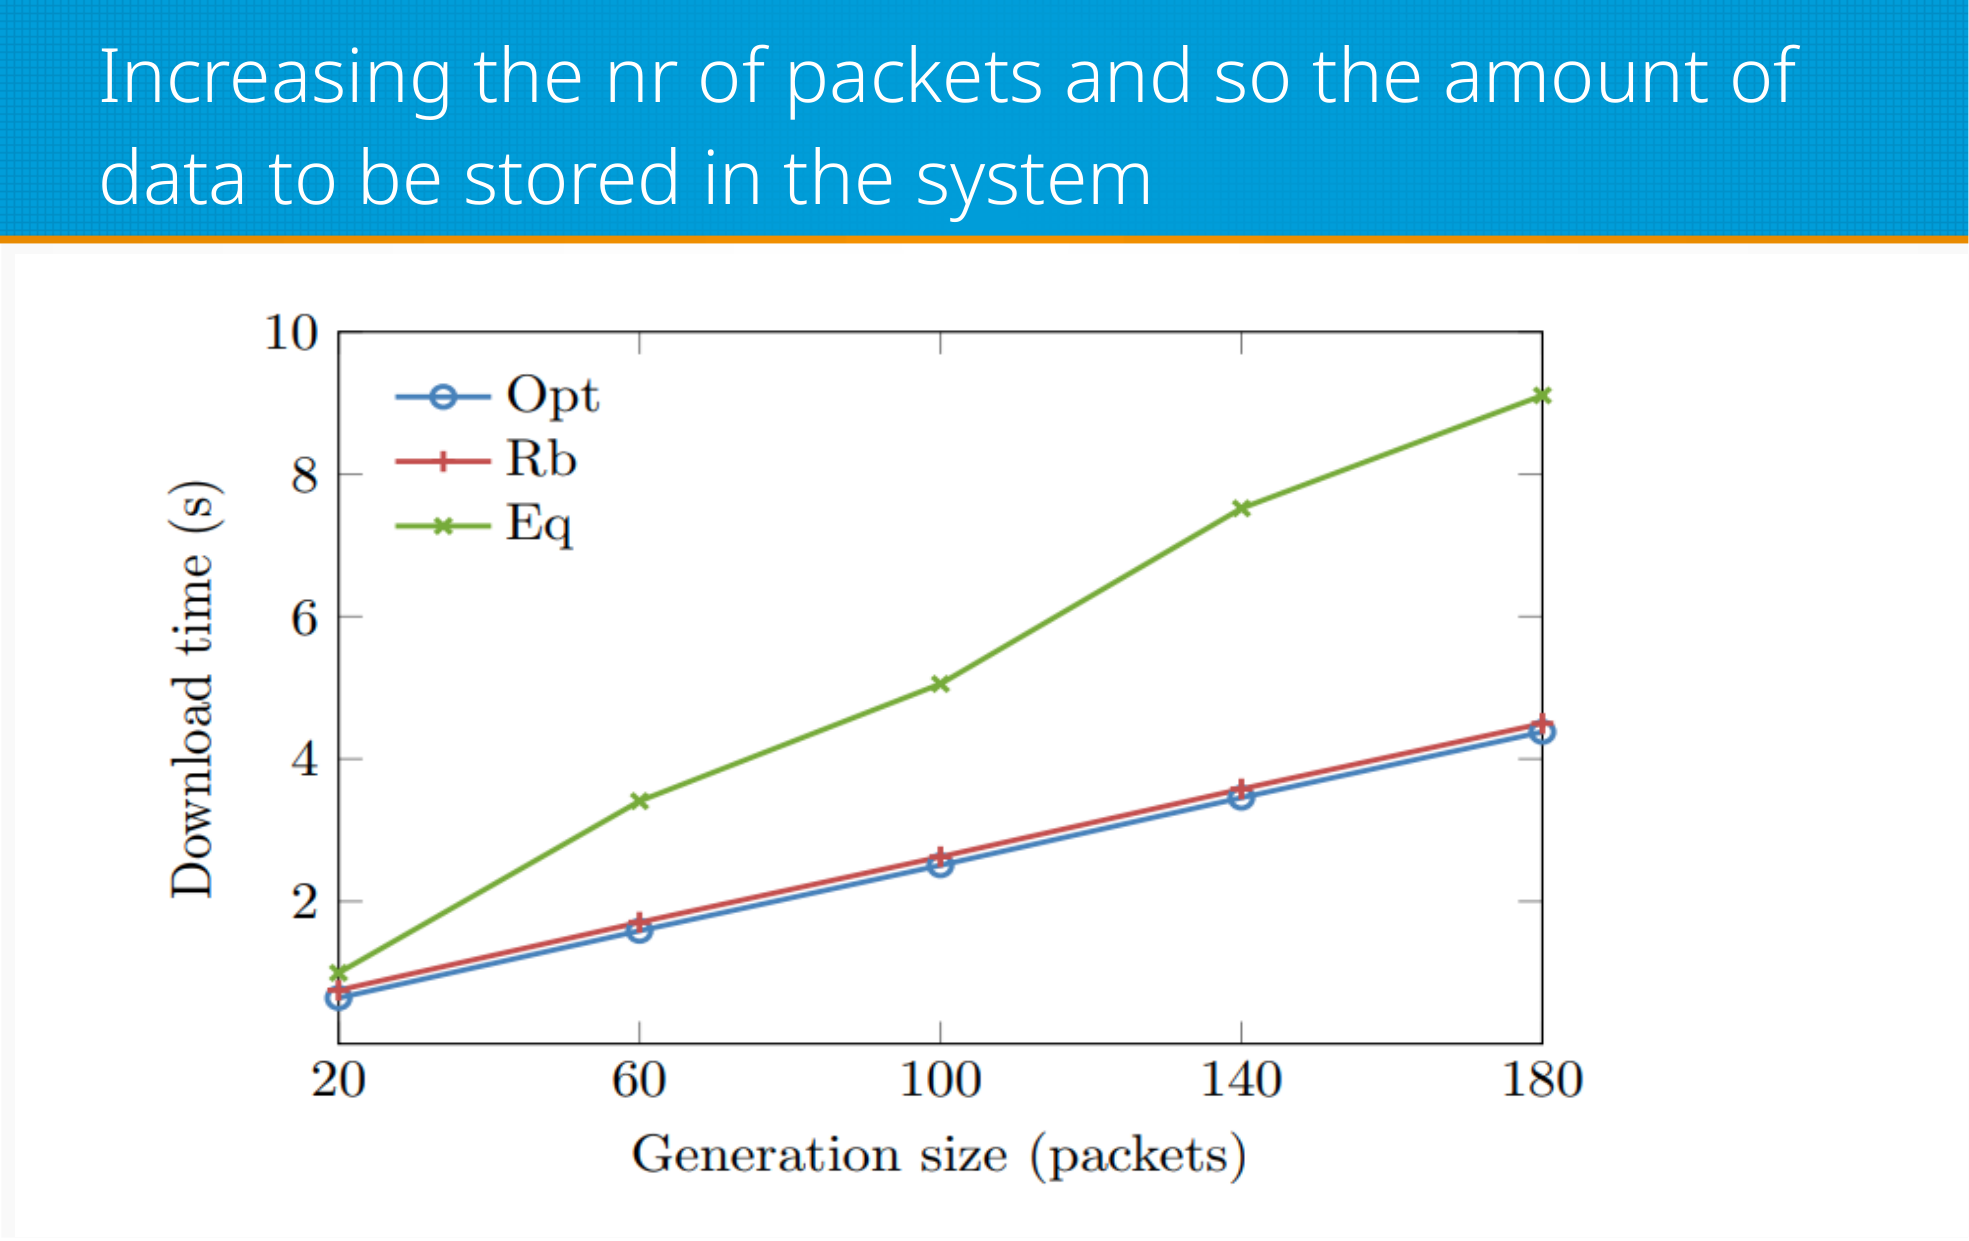

# Increasing the nr of packets and so the amount of data to be stored in the system